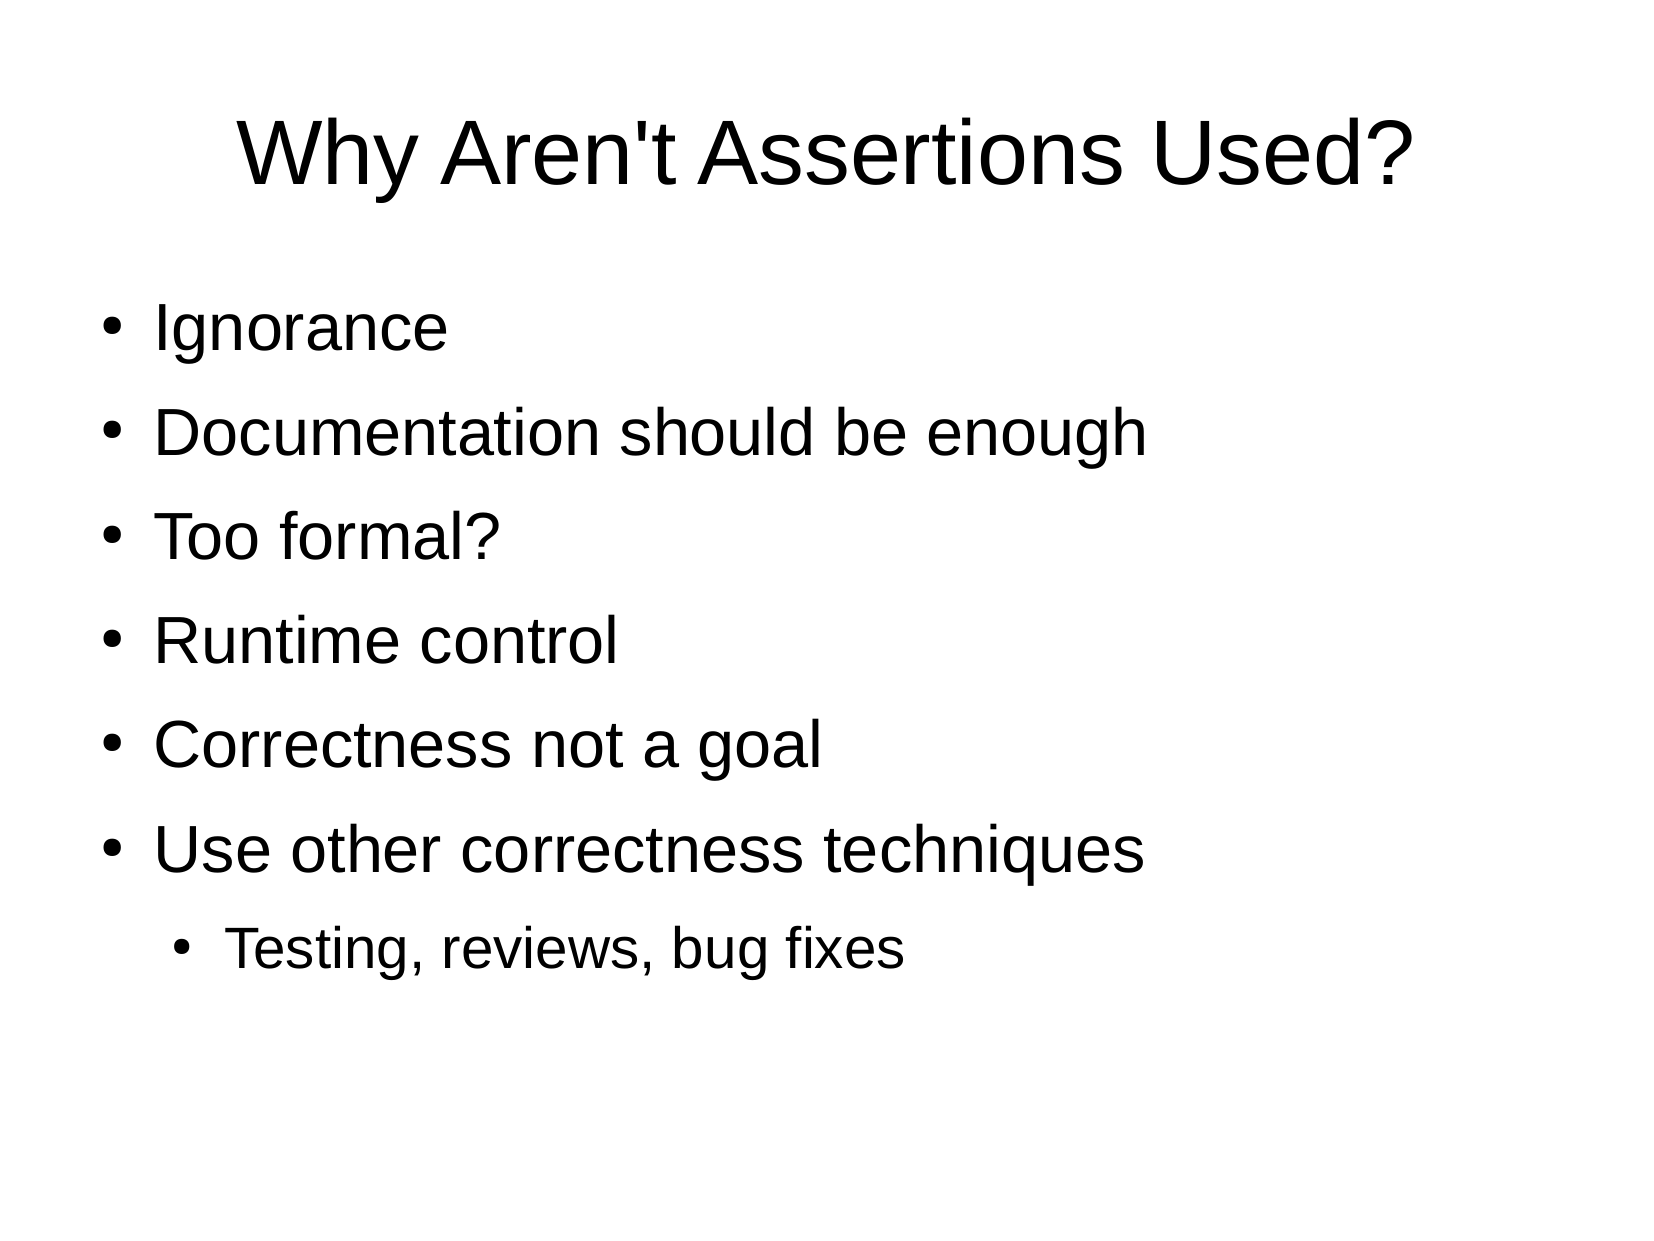

# Why Aren't Assertions Used?
Ignorance
Documentation should be enough
Too formal?
Runtime control
Correctness not a goal
Use other correctness techniques
Testing, reviews, bug fixes